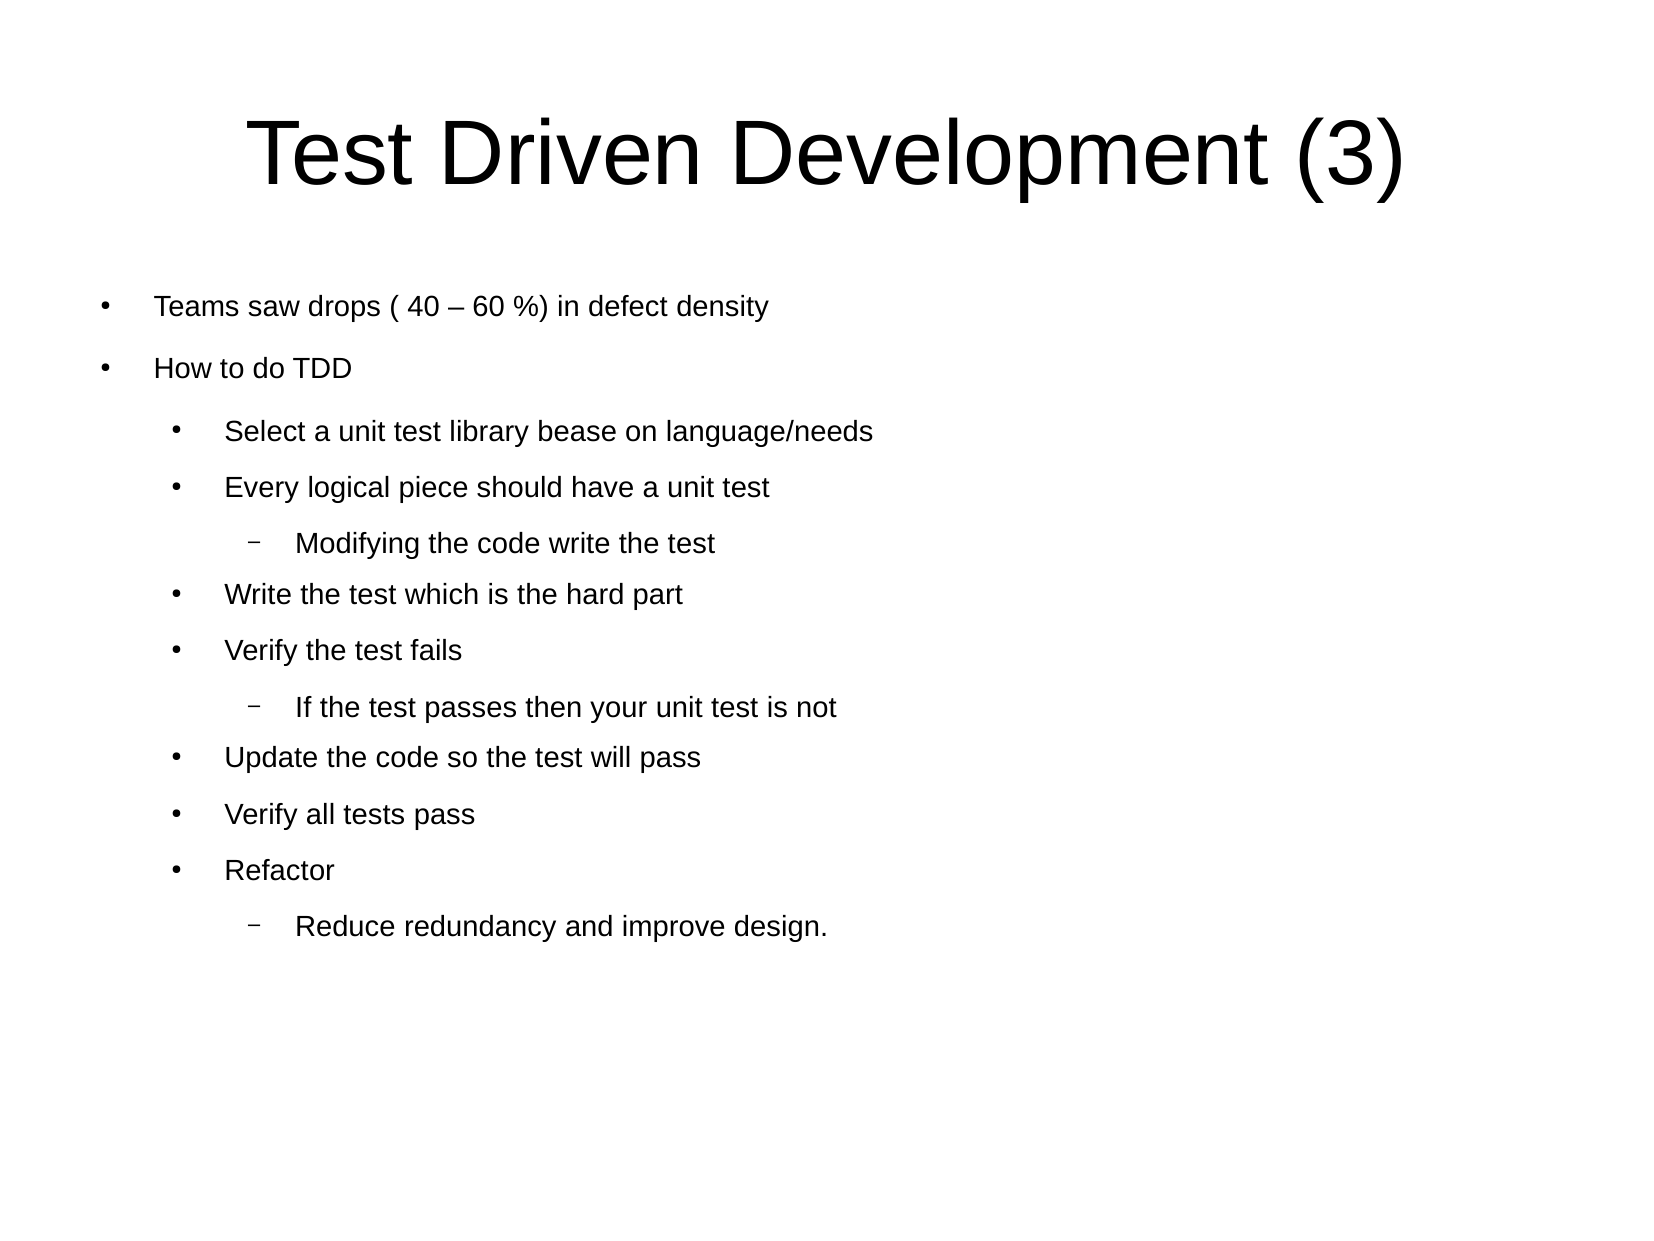

# Test Driven Development (3)
Teams saw drops ( 40 – 60 %) in defect density
How to do TDD
Select a unit test library bease on language/needs
Every logical piece should have a unit test
Modifying the code write the test
Write the test which is the hard part
Verify the test fails
If the test passes then your unit test is not
Update the code so the test will pass
Verify all tests pass
Refactor
Reduce redundancy and improve design.